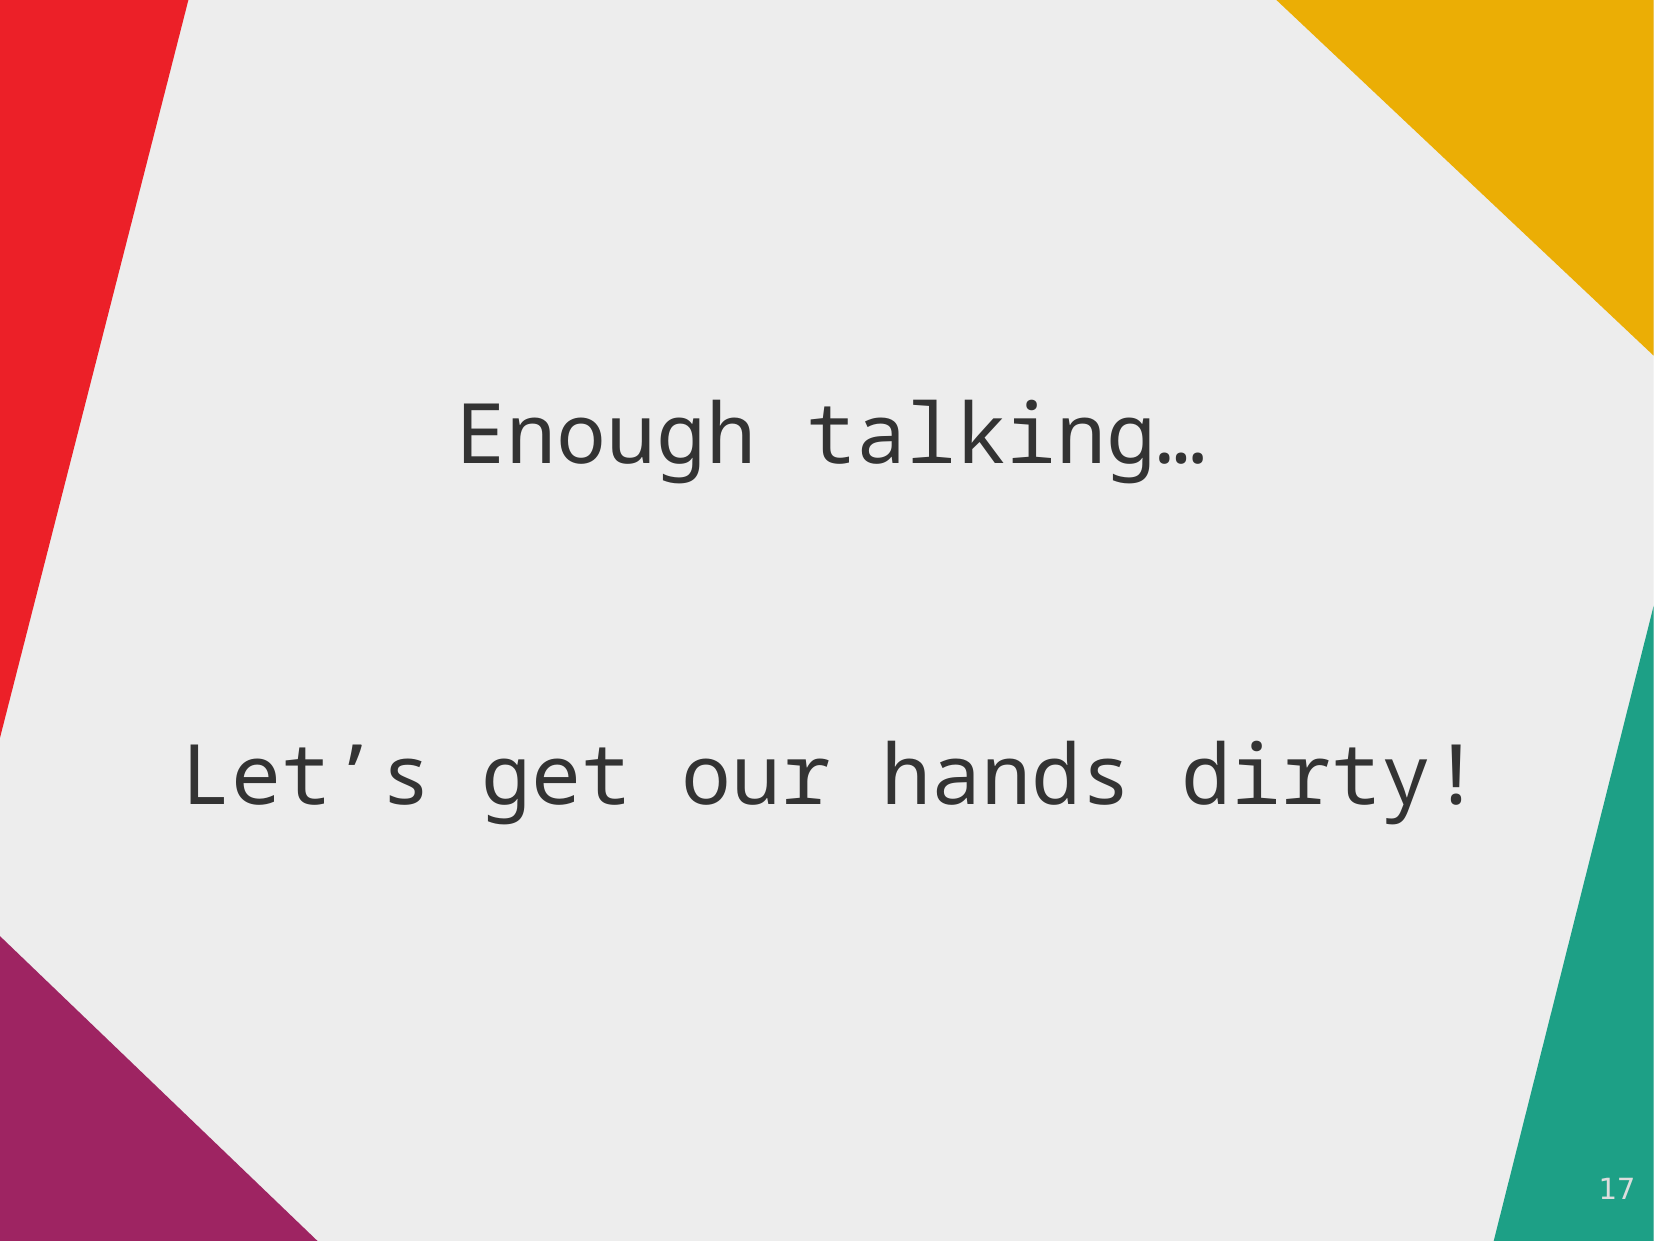

# Enough talking… Let’s get our hands dirty!
17